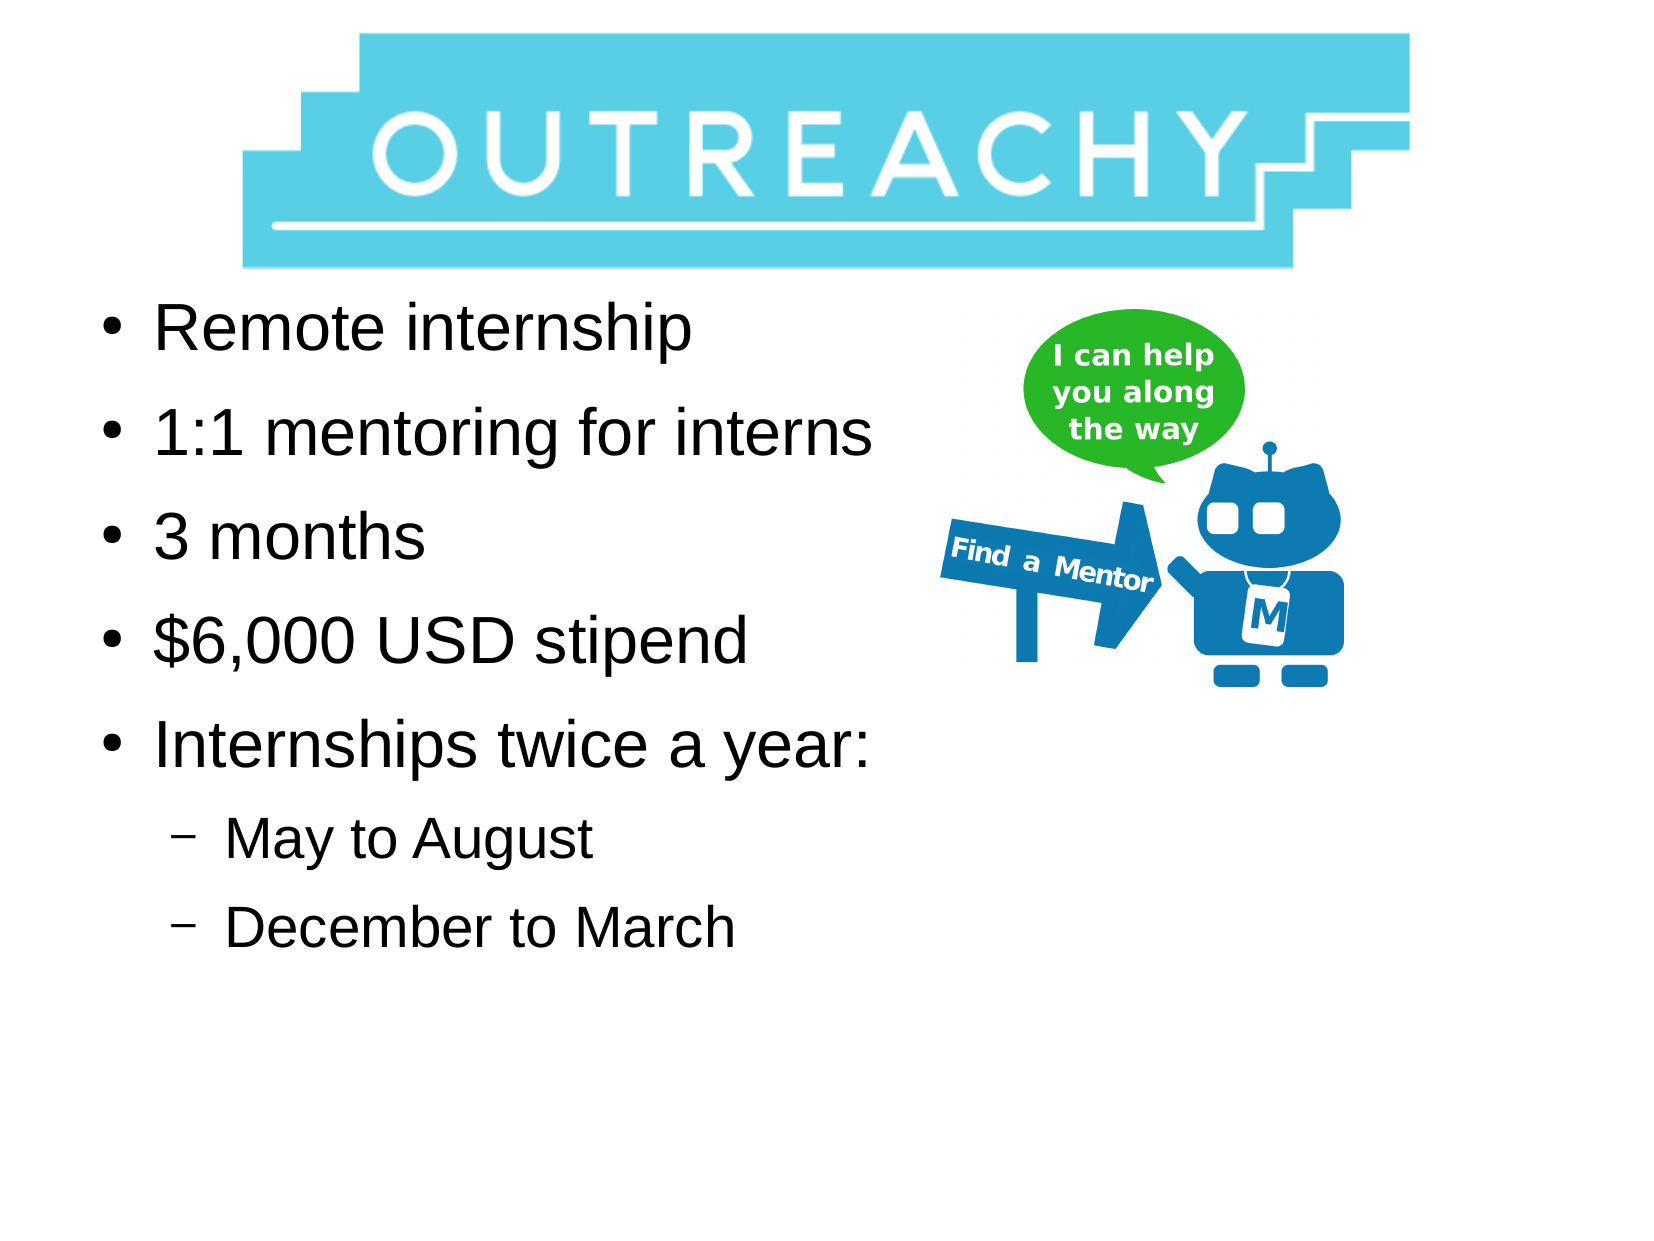

# Outreachy
Remote internship
1:1 mentoring for interns
3 months
$6,000 USD stipend
Internships twice a year:
May to August
December to March